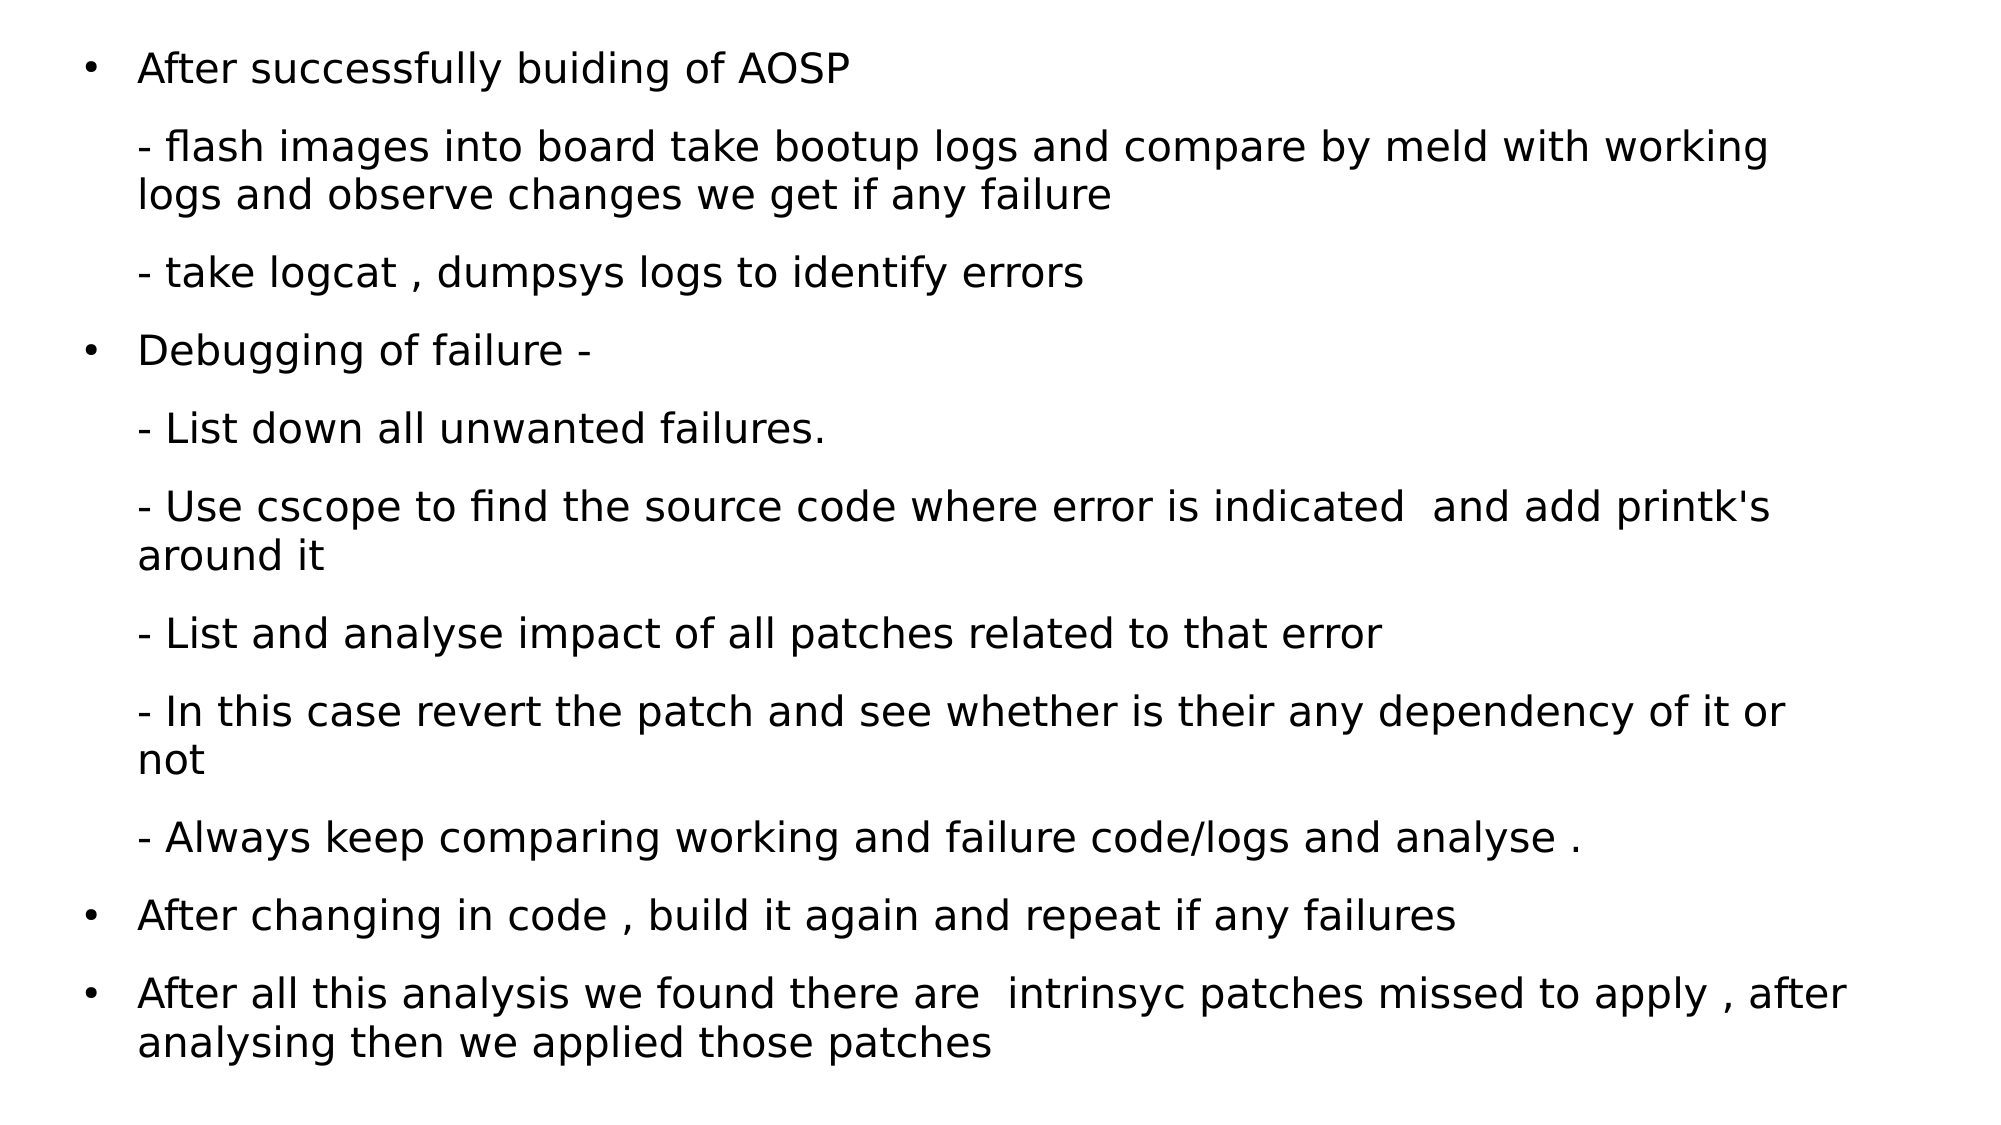

# After successfully buiding of AOSP
- flash images into board take bootup logs and compare by meld with working logs and observe changes we get if any failure
- take logcat , dumpsys logs to identify errors
Debugging of failure -
- List down all unwanted failures.
- Use cscope to find the source code where error is indicated and add printk's around it
- List and analyse impact of all patches related to that error
- In this case revert the patch and see whether is their any dependency of it or not
- Always keep comparing working and failure code/logs and analyse .
After changing in code , build it again and repeat if any failures
After all this analysis we found there are intrinsyc patches missed to apply , after analysing then we applied those patches